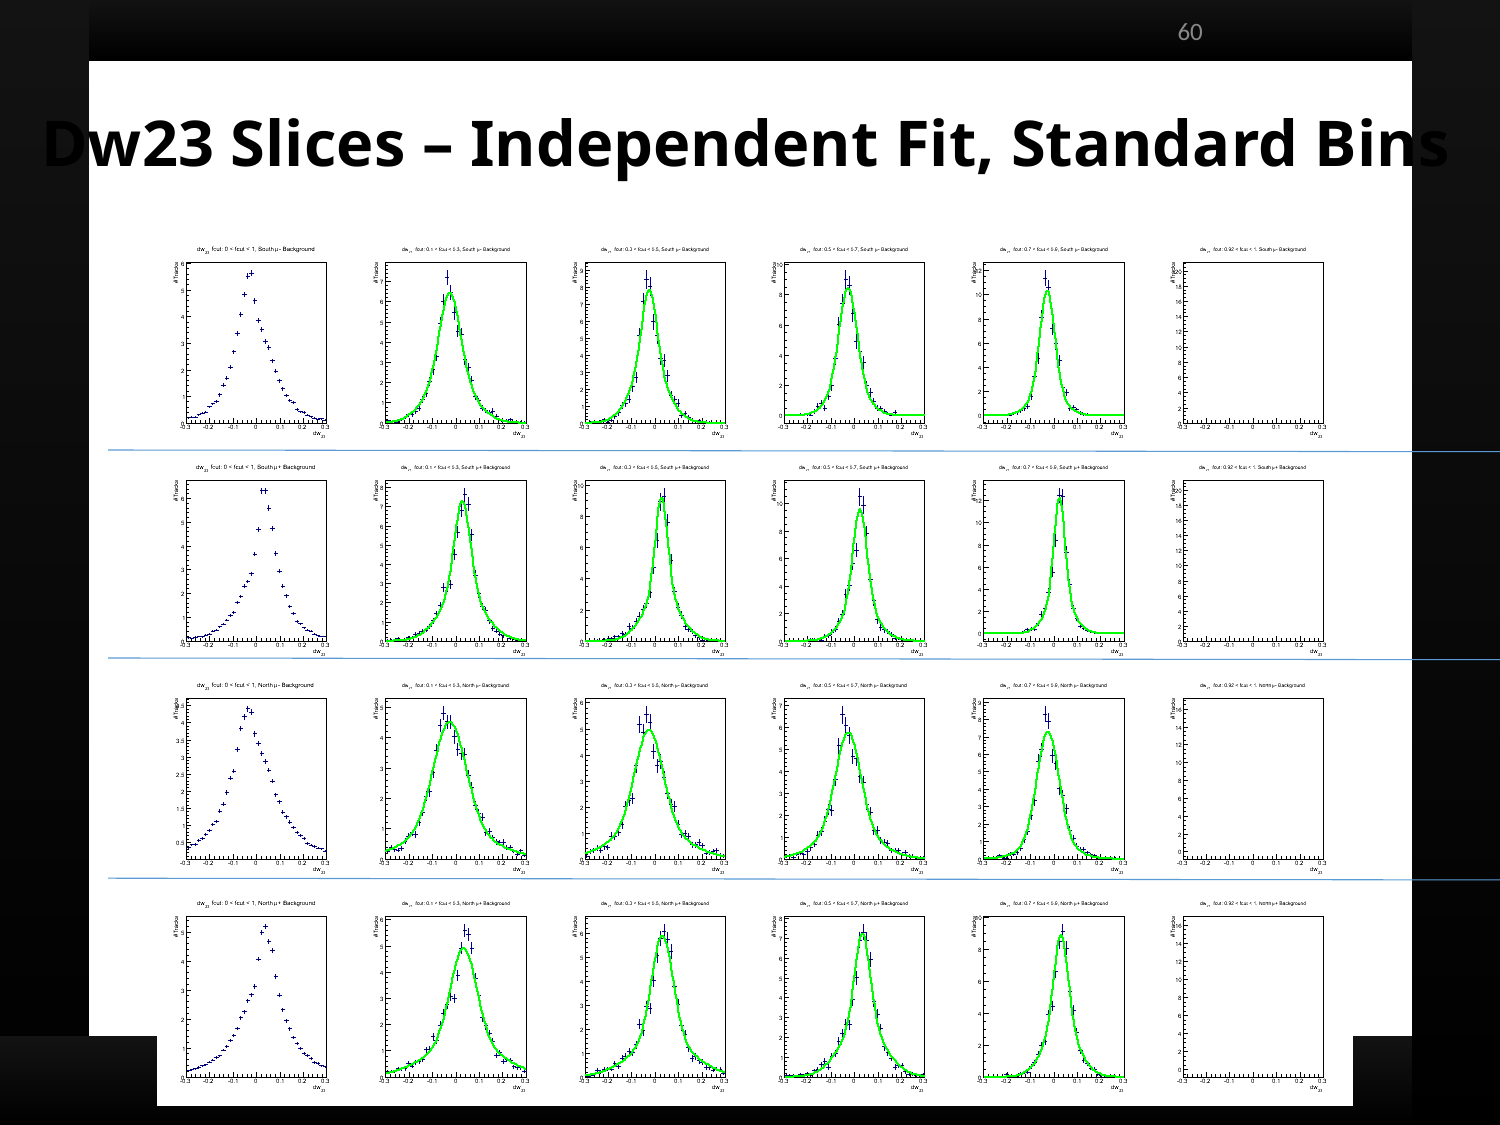

60
# Dw23 Slices – Independent Fit, Standard Bins